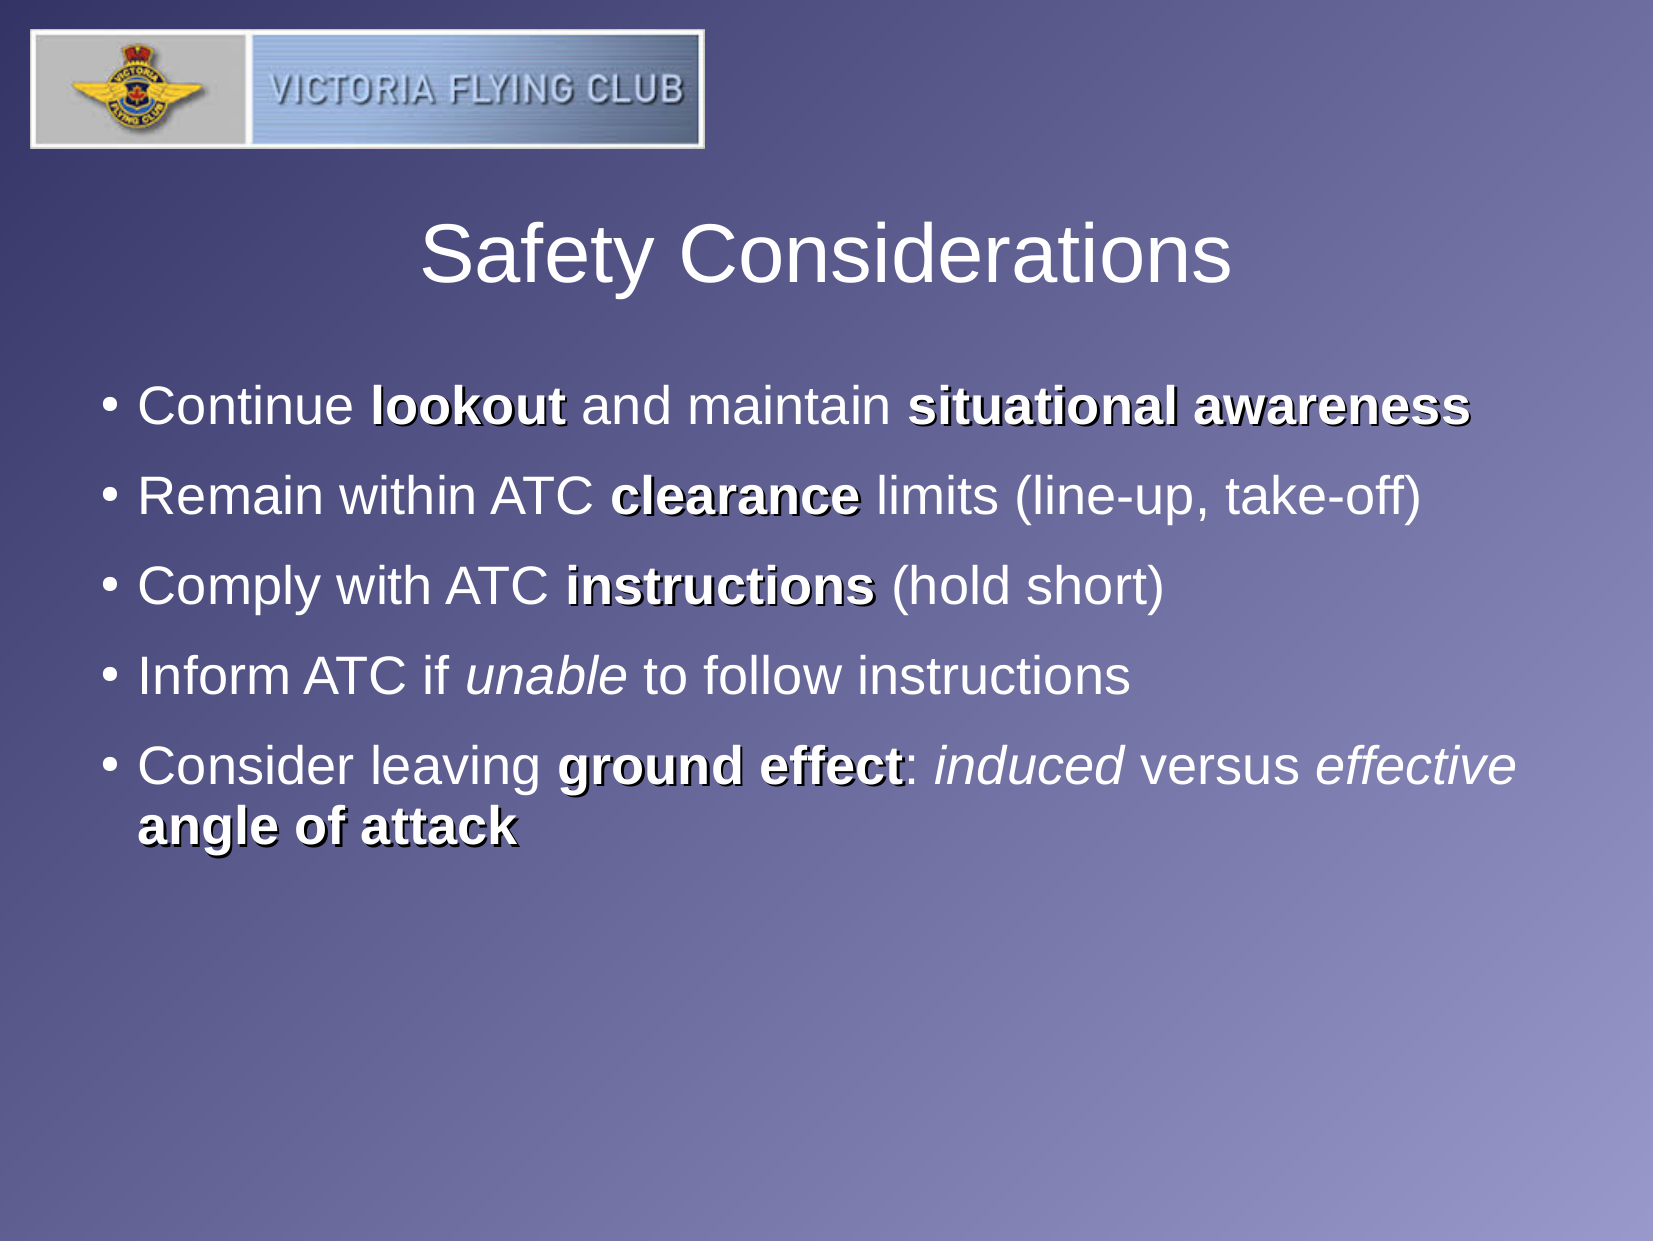

# Safety Considerations
Continue lookout and maintain situational awareness
Remain within ATC clearance limits (line-up, take-off)
Comply with ATC instructions (hold short)
Inform ATC if unable to follow instructions
Consider leaving ground effect: induced versus effective angle of attack